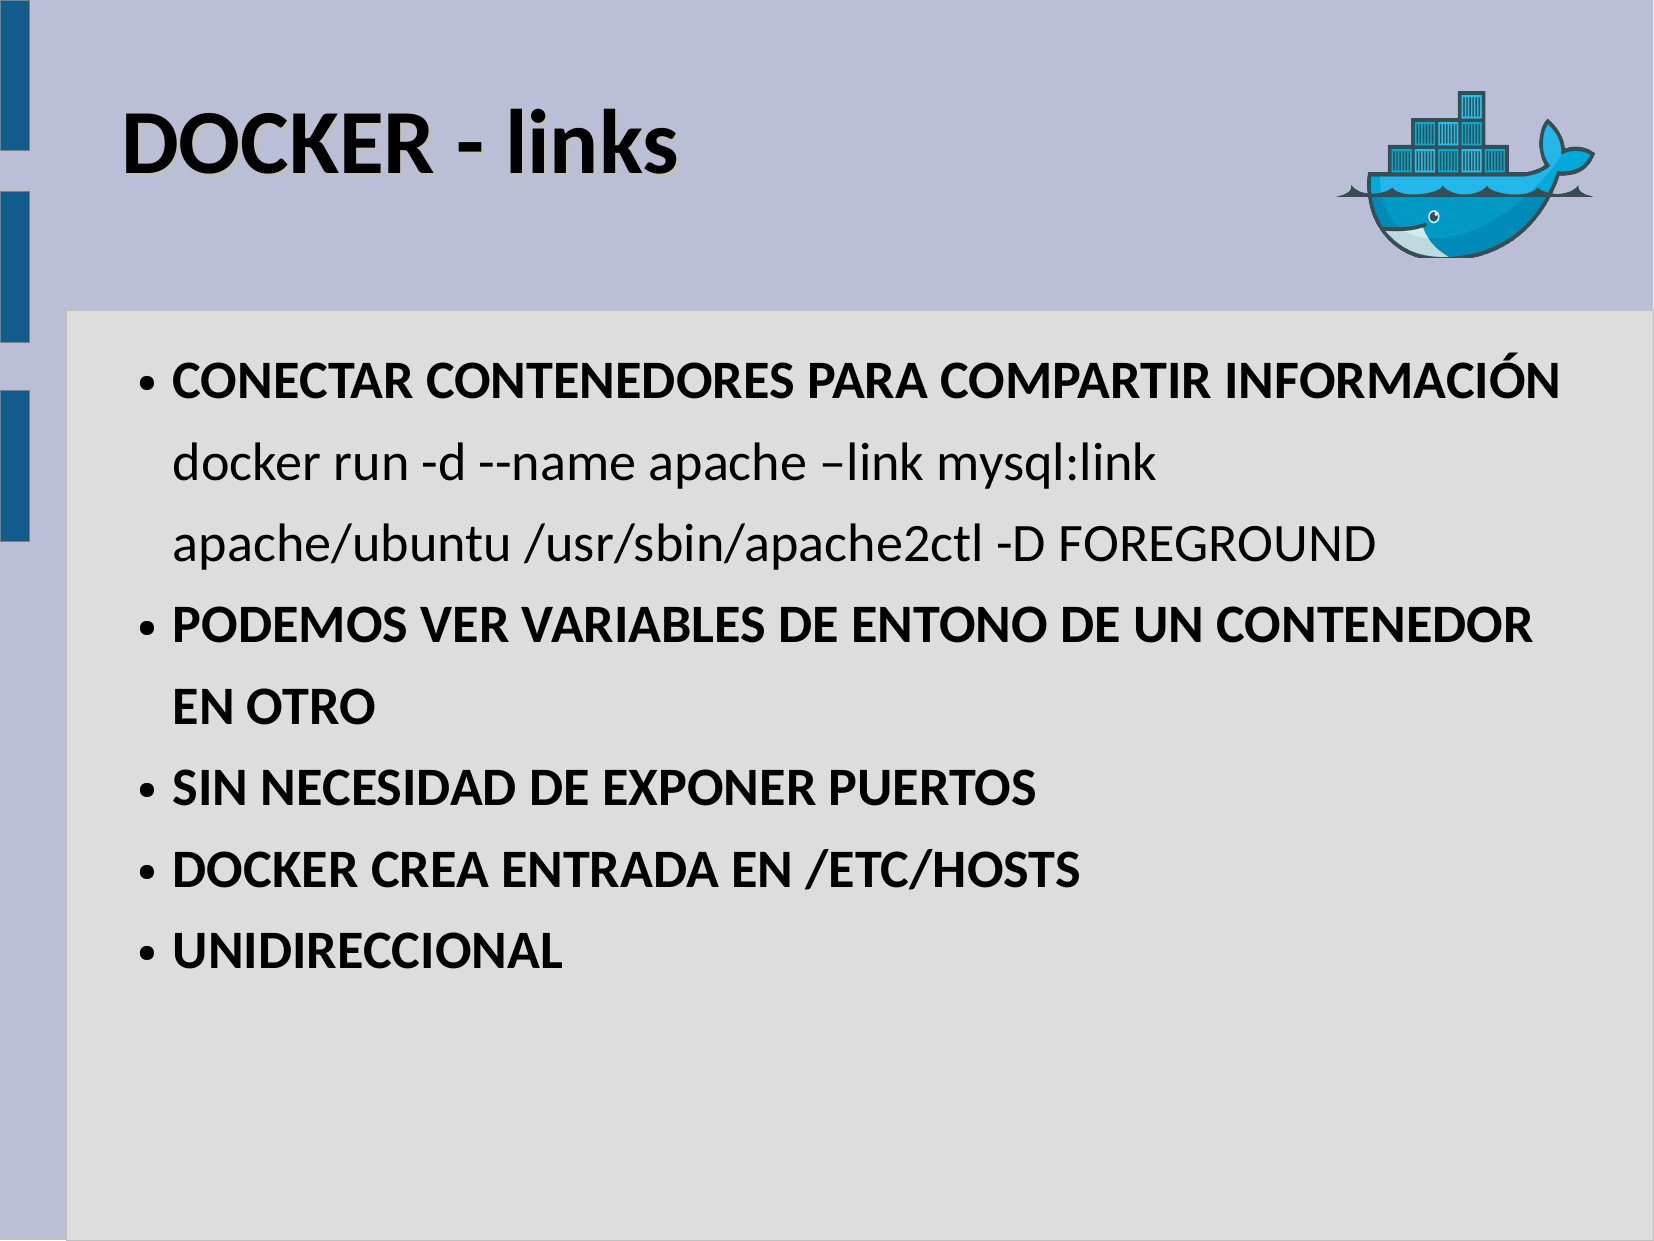

DOCKER - links
CONECTAR CONTENEDORES PARA COMPARTIR INFORMACIÓN
docker run -d --name apache –link mysql:link apache/ubuntu /usr/sbin/apache2ctl -D FOREGROUND
PODEMOS VER VARIABLES DE ENTONO DE UN CONTENEDOR EN OTRO
SIN NECESIDAD DE EXPONER PUERTOS
DOCKER CREA ENTRADA EN /ETC/HOSTS
UNIDIRECCIONAL